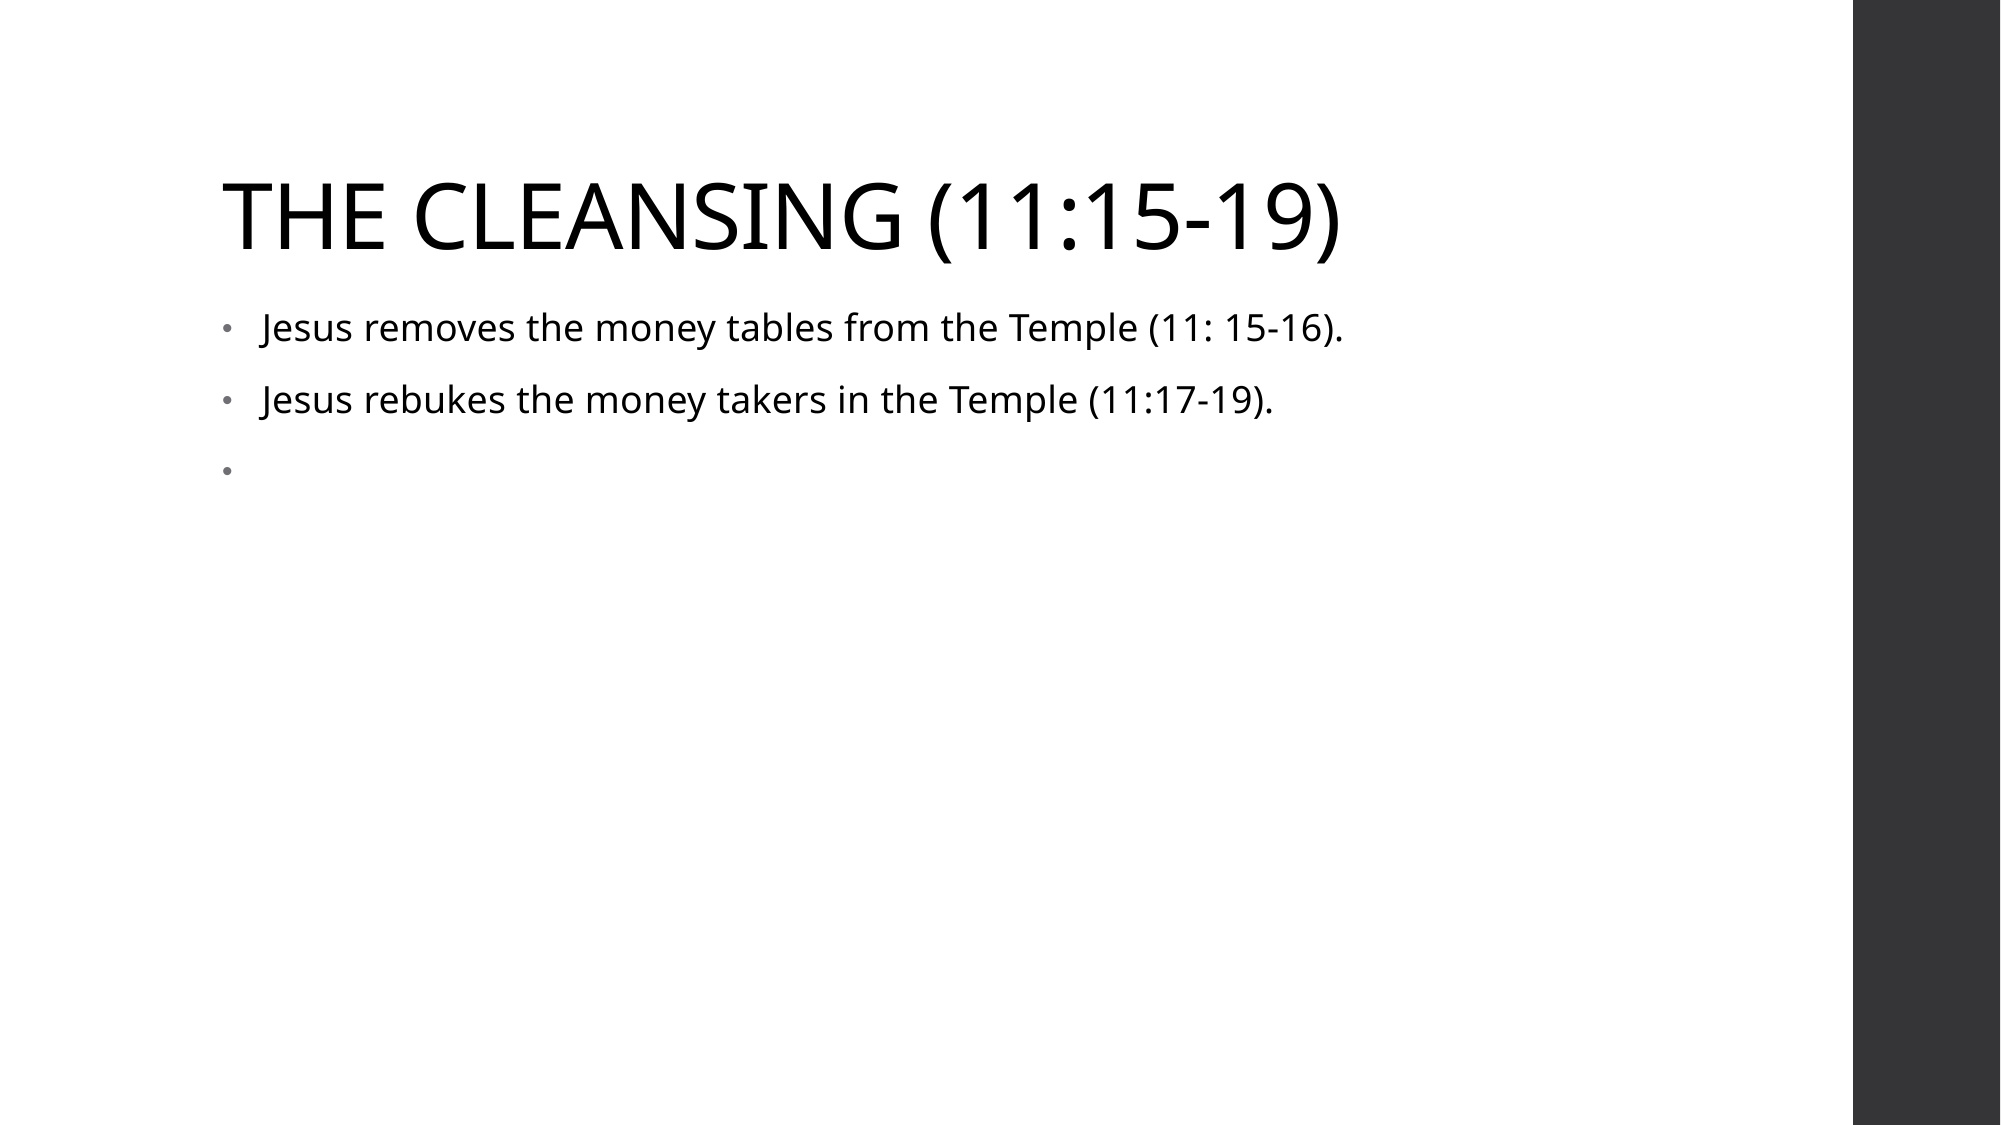

# THE CLEANSING (11:15-19)
 Jesus removes the money tables from the Temple (11: 15-16).
 Jesus rebukes the money takers in the Temple (11:17-19).